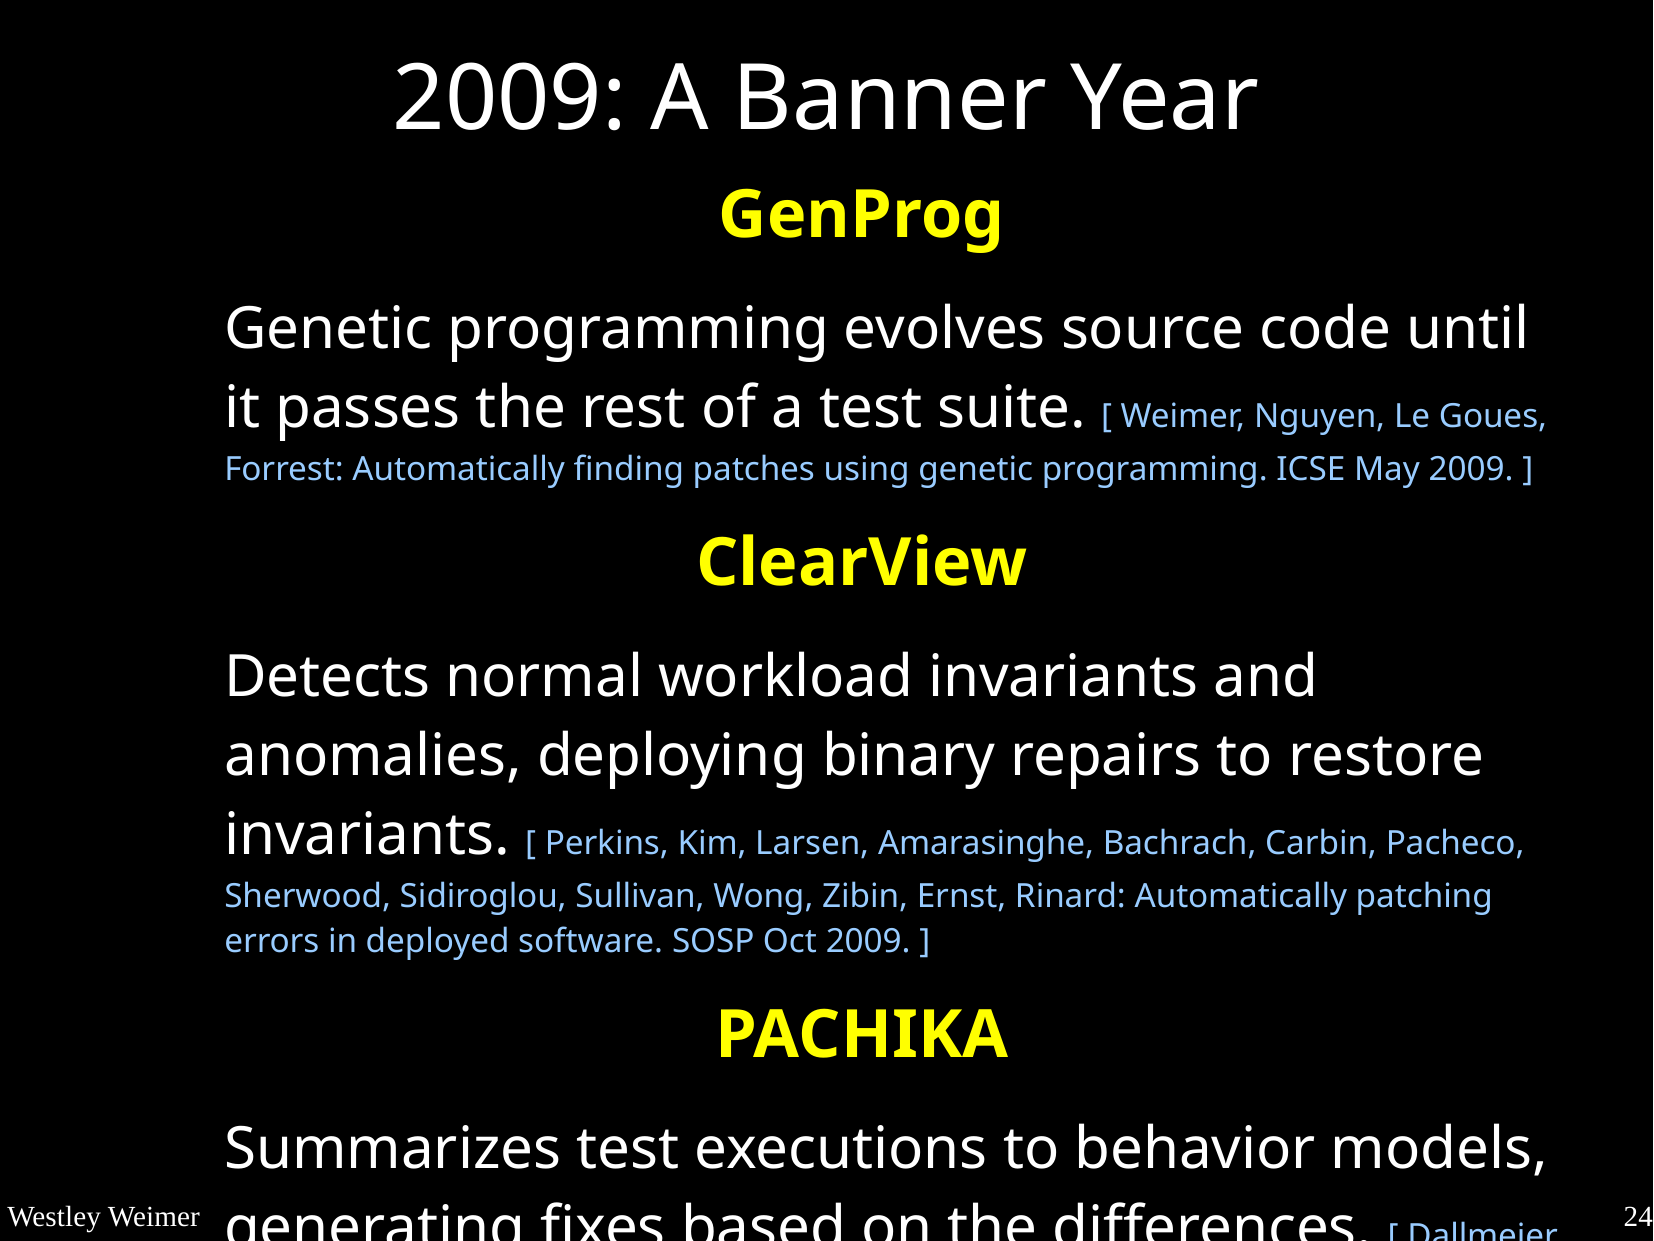

# 2009: A Banner Year
GenProg
Genetic programming evolves source code until it passes the rest of a test suite. [ Weimer, Nguyen, Le Goues, Forrest: Automatically finding patches using genetic programming. ICSE May 2009. ]
ClearView
Detects normal workload invariants and anomalies, deploying binary repairs to restore invariants. [ Perkins, Kim, Larsen, Amarasinghe, Bachrach, Carbin, Pacheco, Sherwood, Sidiroglou, Sullivan, Wong, Zibin, Ernst, Rinard: Automatically patching errors in deployed software. SOSP Oct 2009. ]
PACHIKA
Summarizes test executions to behavior models, generating fixes based on the differences. [ Dallmeier, Zeller, Meyer: Generating Fixes from Object Behavior Anomalies. ASE Nov 2009. ]
24